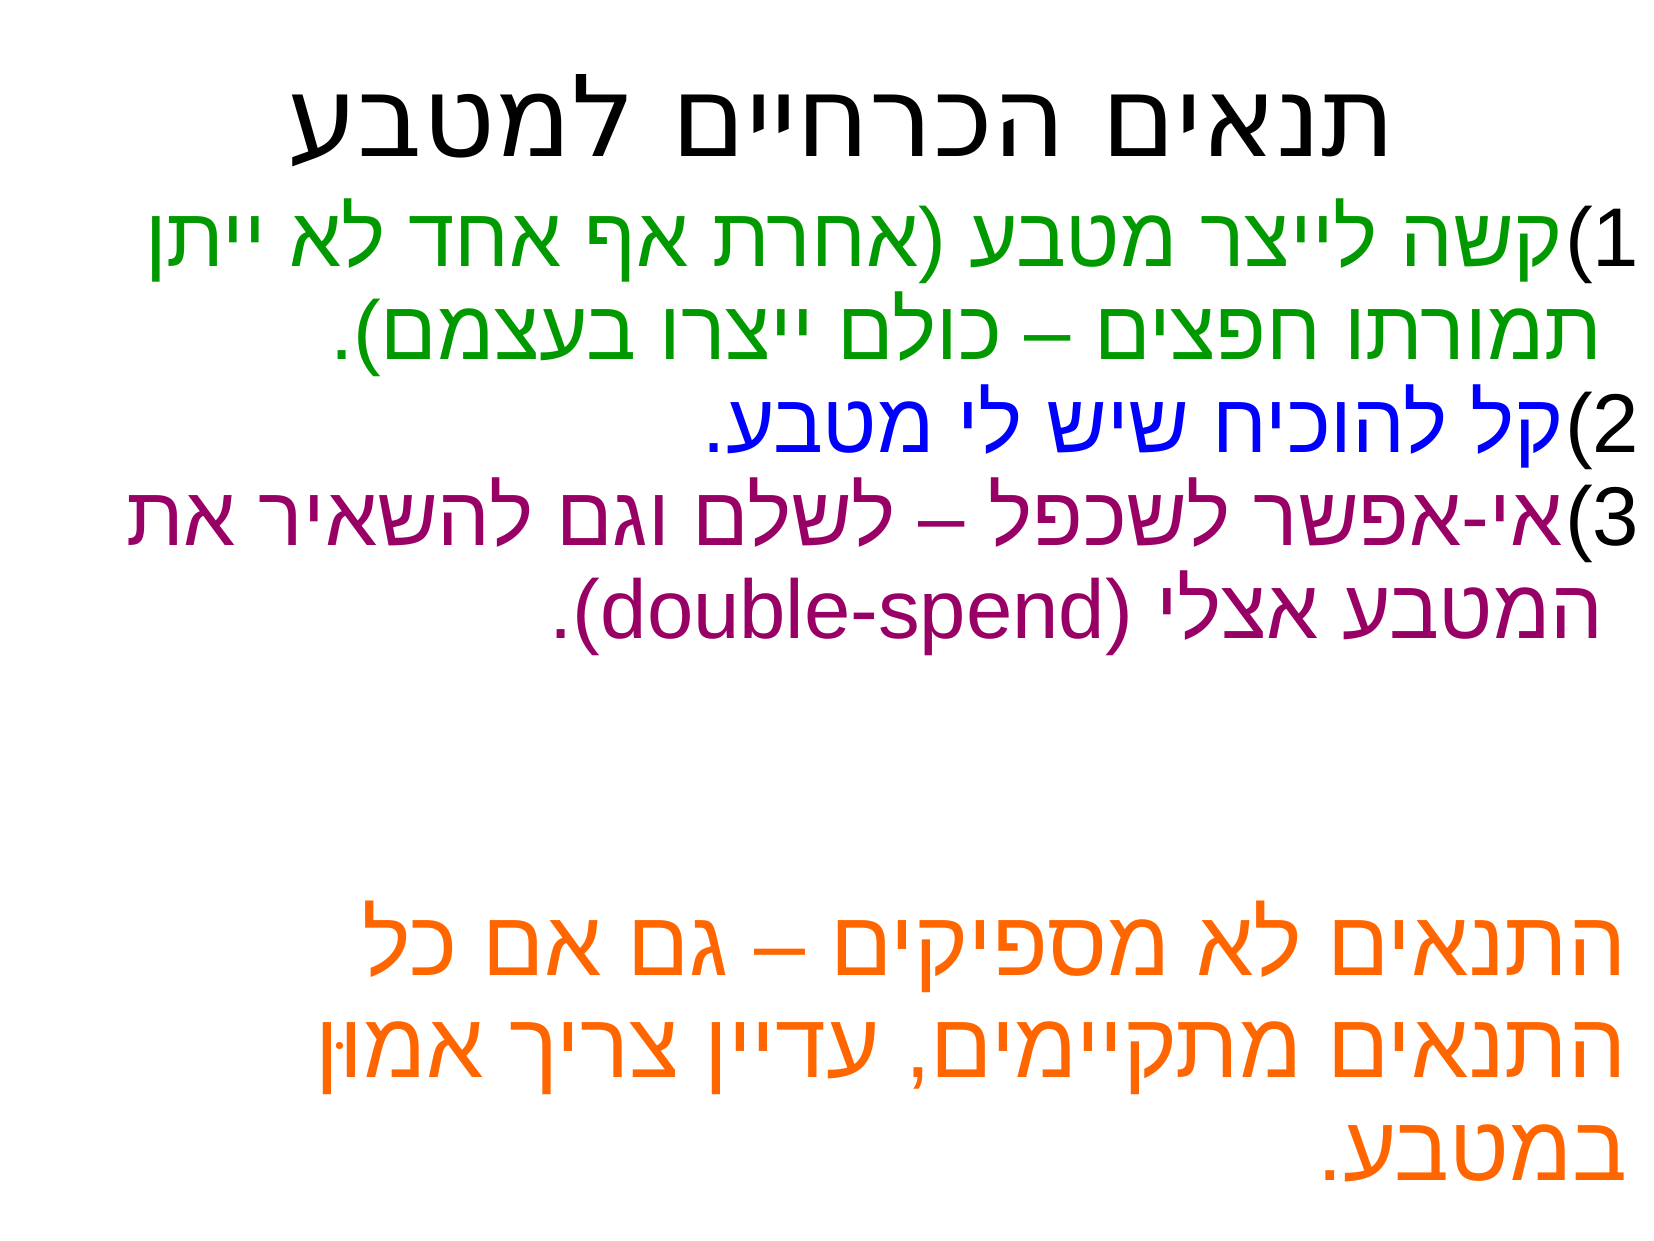

תנאים הכרחיים למטבע
קשה לייצר מטבע (אחרת אף אחד לא ייתן תמורתו חפצים – כולם ייצרו בעצמם).
קל להוכיח שיש לי מטבע.
אי-אפשר לשכפל – לשלם וגם להשאיר את המטבע אצלי (double-spend).
התנאים לא מספיקים – גם אם כל התנאים מתקיימים, עדיין צריך אמוּן במטבע.